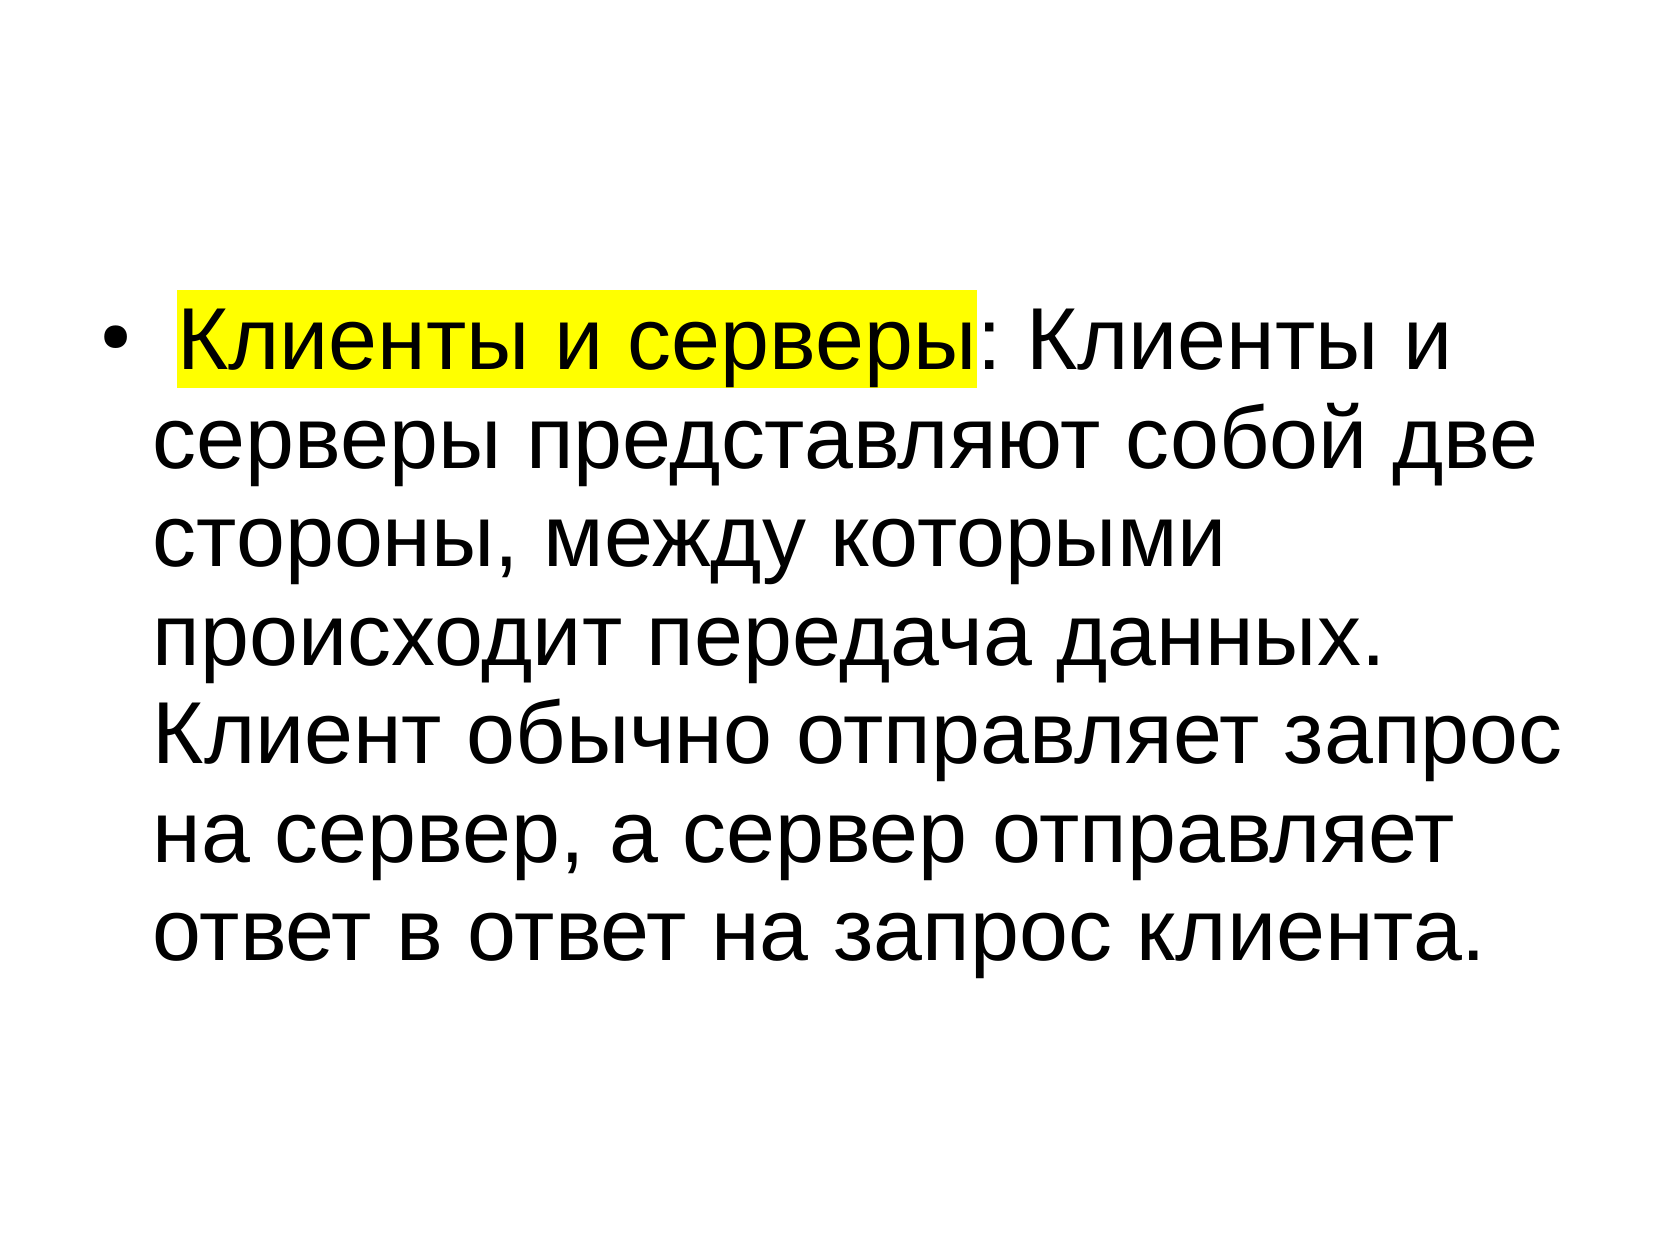

# Клиенты и серверы: Клиенты и серверы представляют собой две стороны, между которыми происходит передача данных. Клиент обычно отправляет запрос на сервер, а сервер отправляет ответ в ответ на запрос клиента.